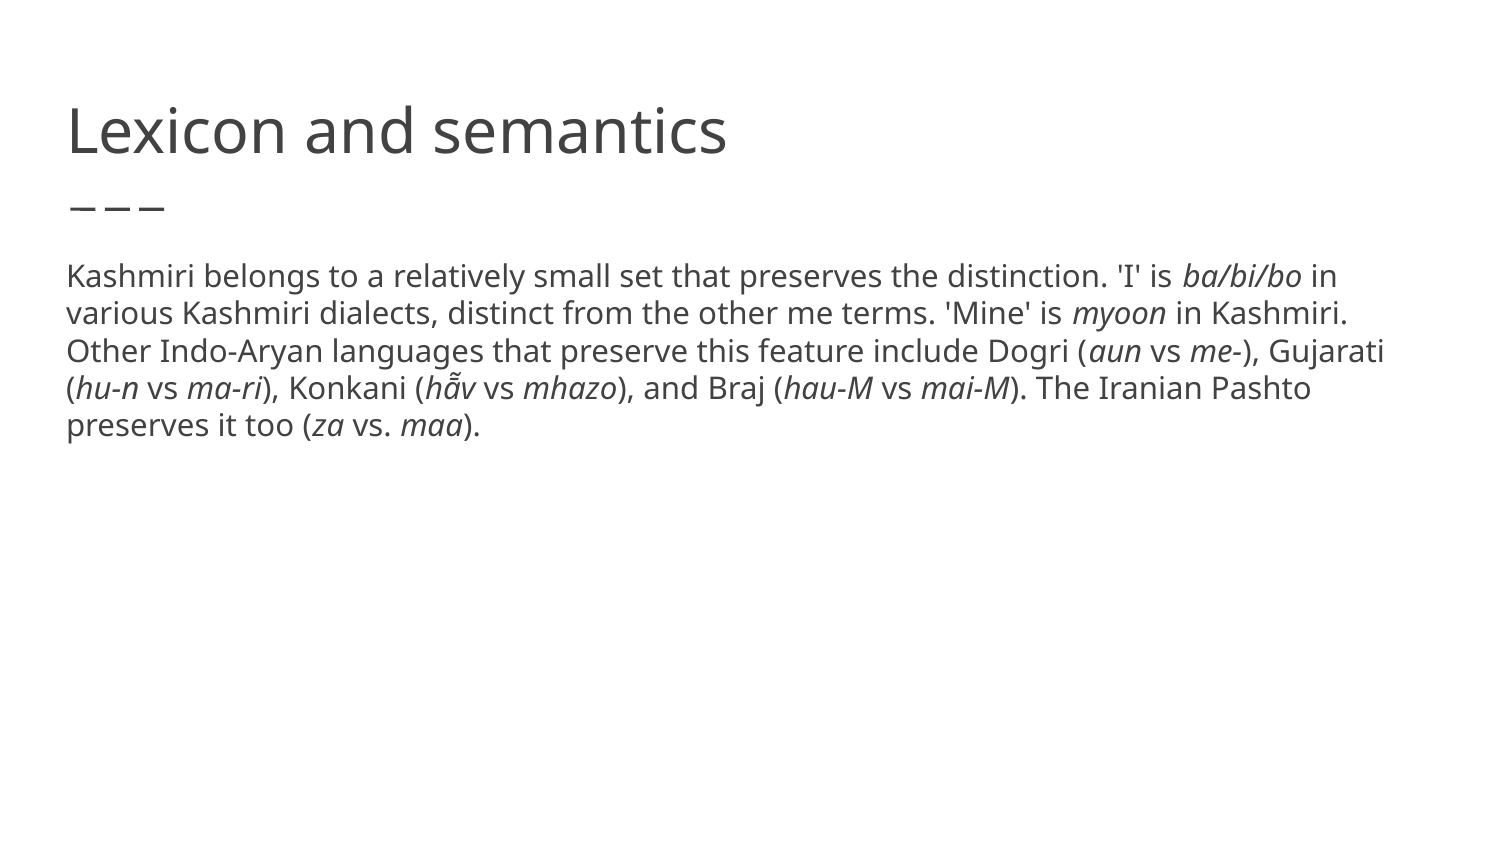

# Lexicon and semantics
Kashmiri belongs to a relatively small set that preserves the distinction. 'I' is ba/bi/bo in various Kashmiri dialects, distinct from the other me terms. 'Mine' is myoon in Kashmiri. Other Indo-Aryan languages that preserve this feature include Dogri (aun vs me-), Gujarati (hu-n vs ma-ri), Konkani (hā̃v vs mhazo), and Braj (hau-M vs mai-M). The Iranian Pashto preserves it too (za vs. maa).